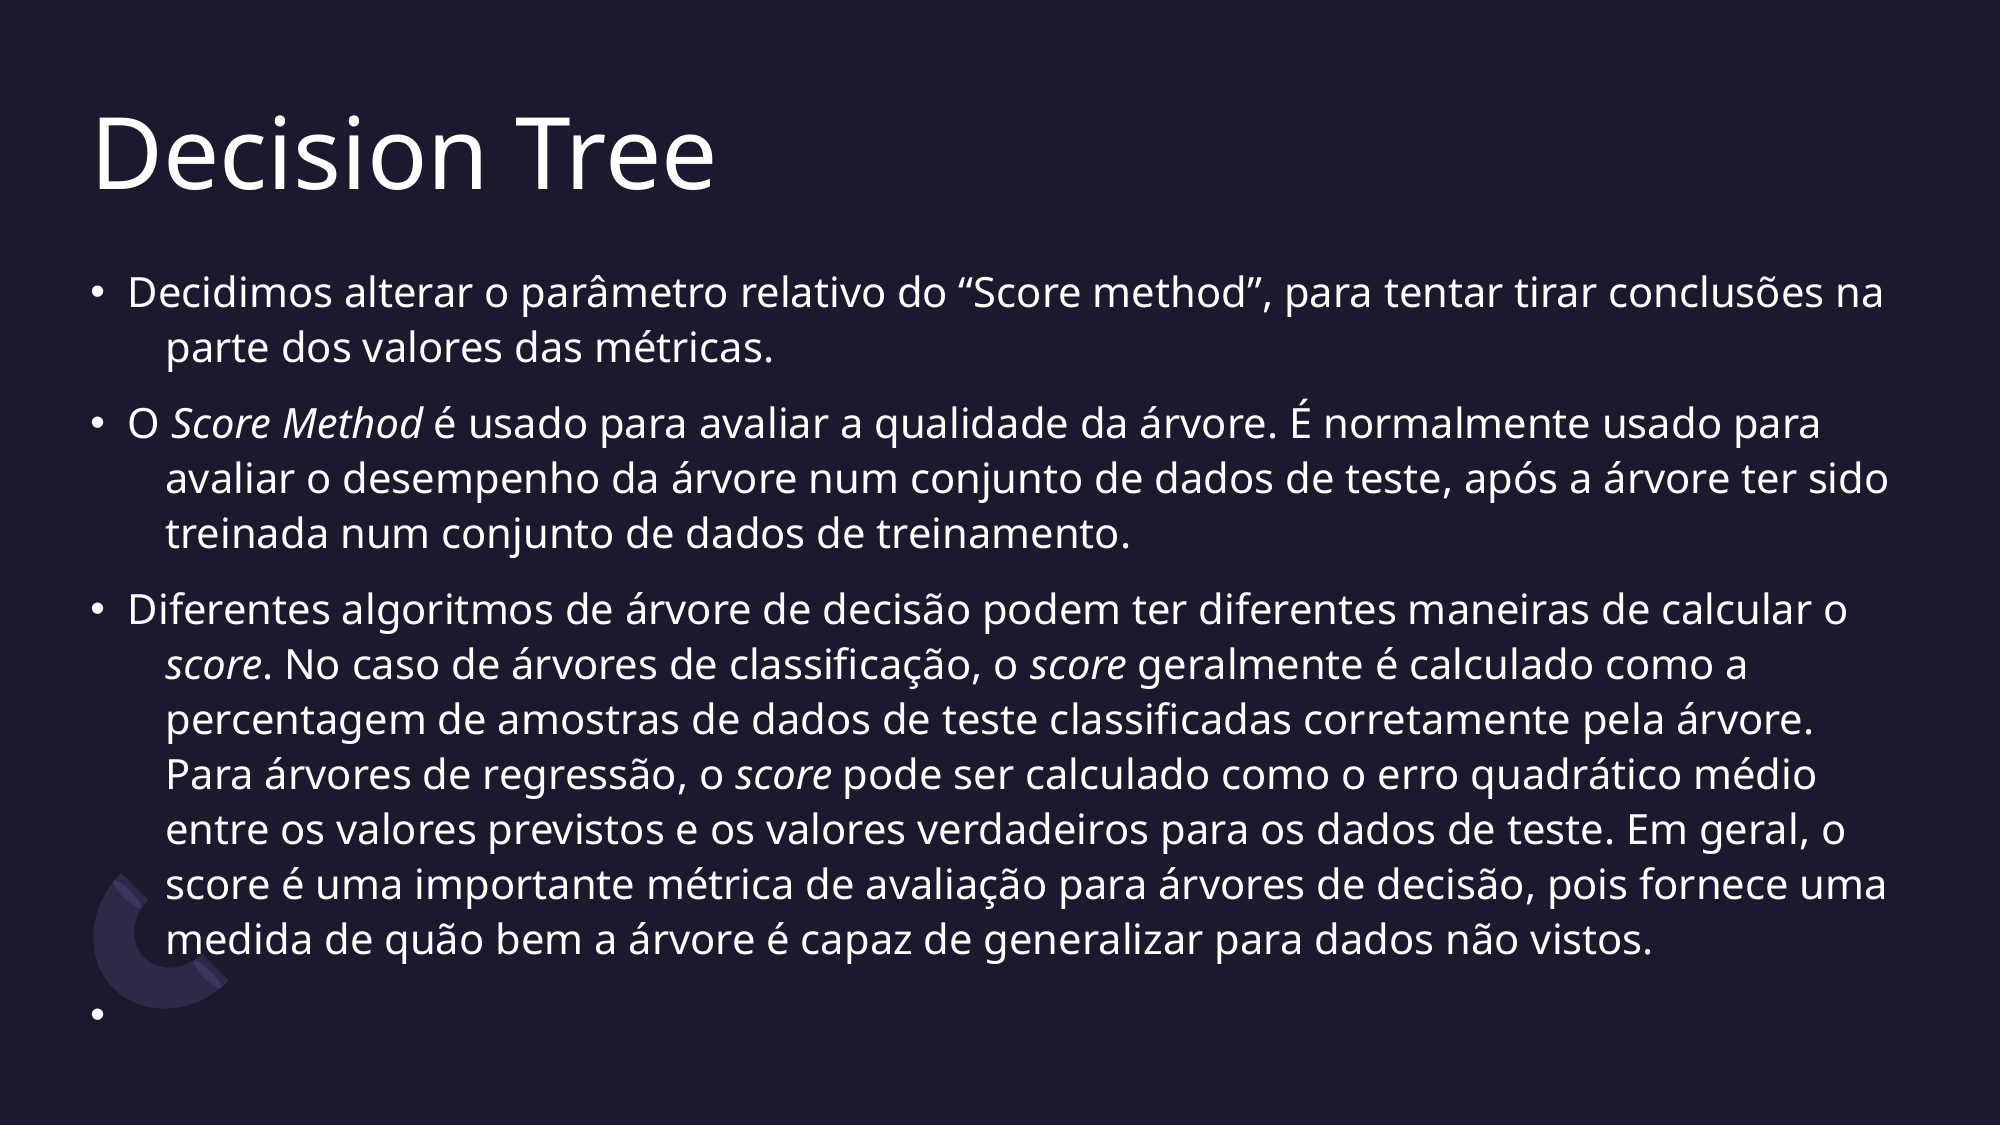

# Decision Tree
Decidimos alterar o parâmetro relativo do “Score method”, para tentar tirar conclusões na parte dos valores das métricas.
O Score Method é usado para avaliar a qualidade da árvore. É normalmente usado para avaliar o desempenho da árvore num conjunto de dados de teste, após a árvore ter sido treinada num conjunto de dados de treinamento.
Diferentes algoritmos de árvore de decisão podem ter diferentes maneiras de calcular o score. No caso de árvores de classificação, o score geralmente é calculado como a percentagem de amostras de dados de teste classificadas corretamente pela árvore. Para árvores de regressão, o score pode ser calculado como o erro quadrático médio entre os valores previstos e os valores verdadeiros para os dados de teste. Em geral, o score é uma importante métrica de avaliação para árvores de decisão, pois fornece uma medida de quão bem a árvore é capaz de generalizar para dados não vistos.